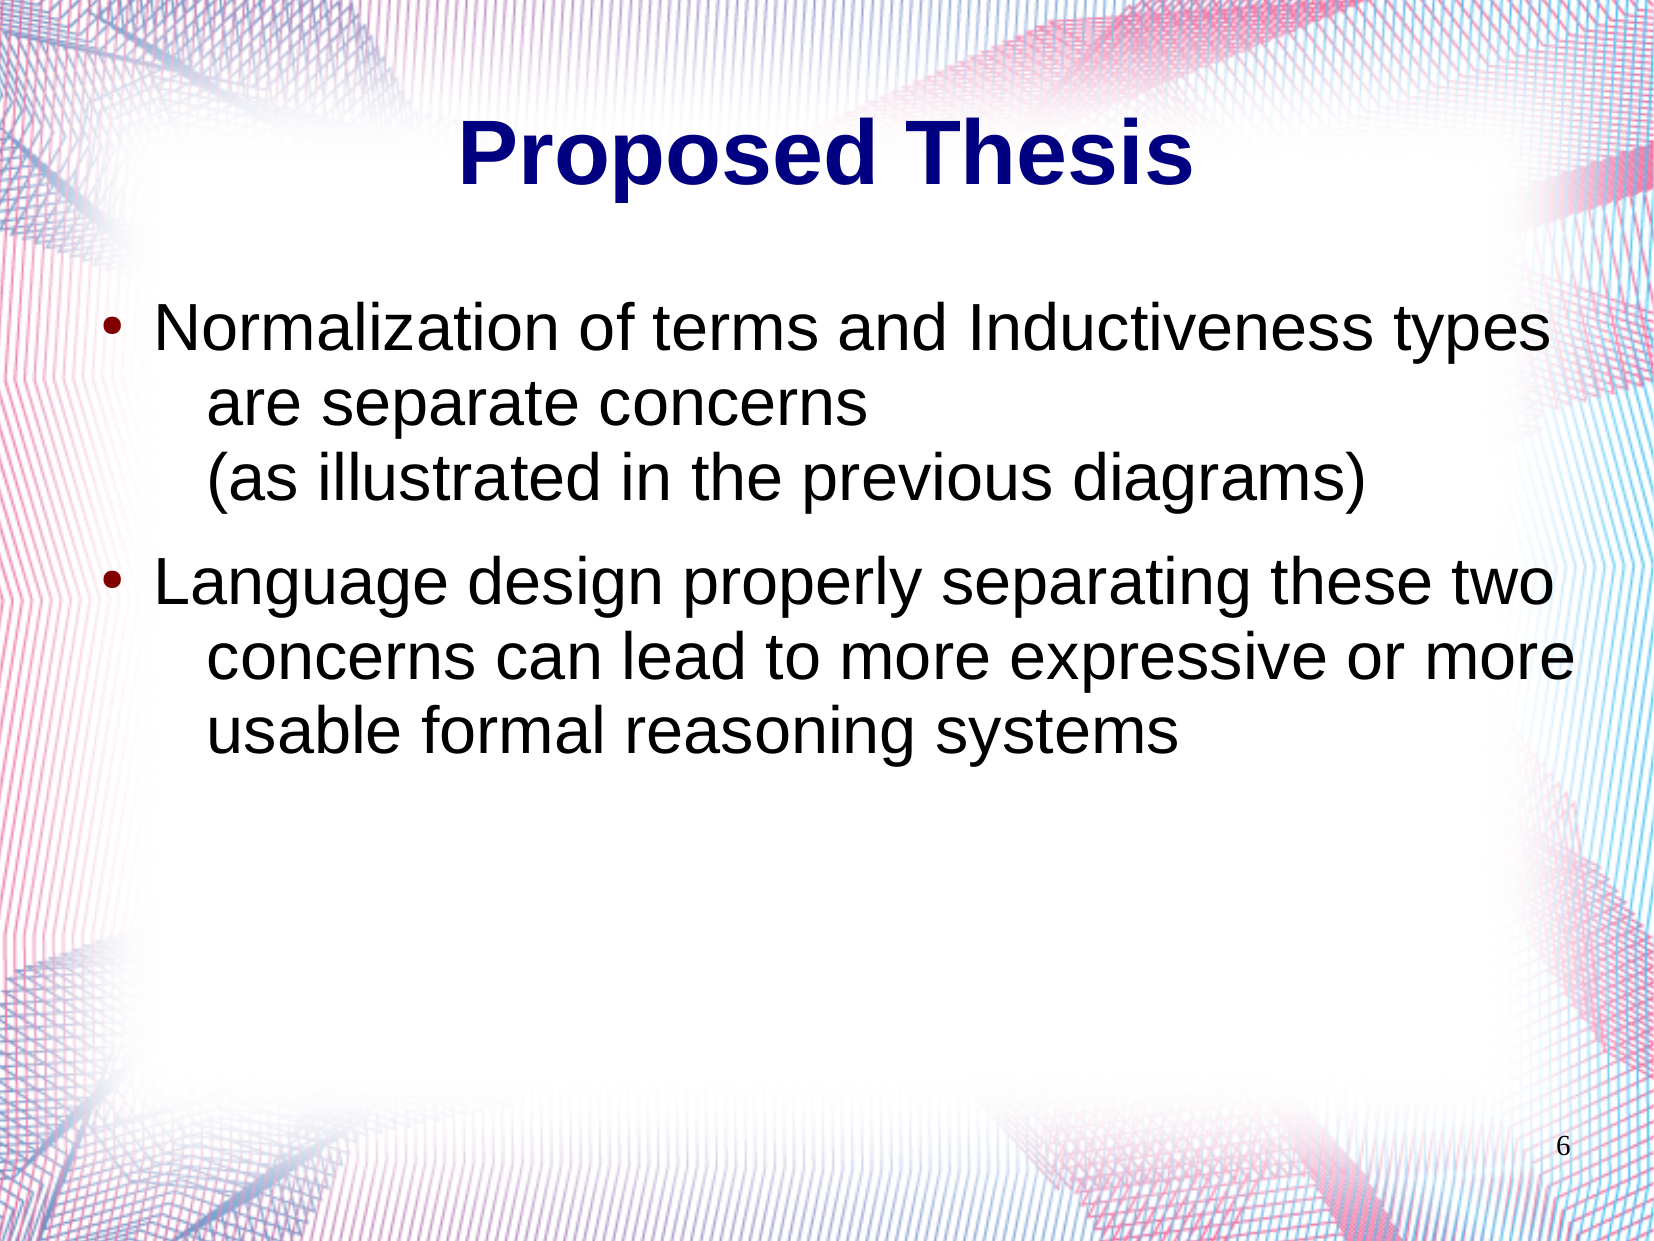

# Proposed Thesis
Normalization of terms and Inductiveness types are separate concerns
(as illustrated in the previous diagrams)
Language design properly separating these two concerns can lead to more expressive or more usable formal reasoning systems
6